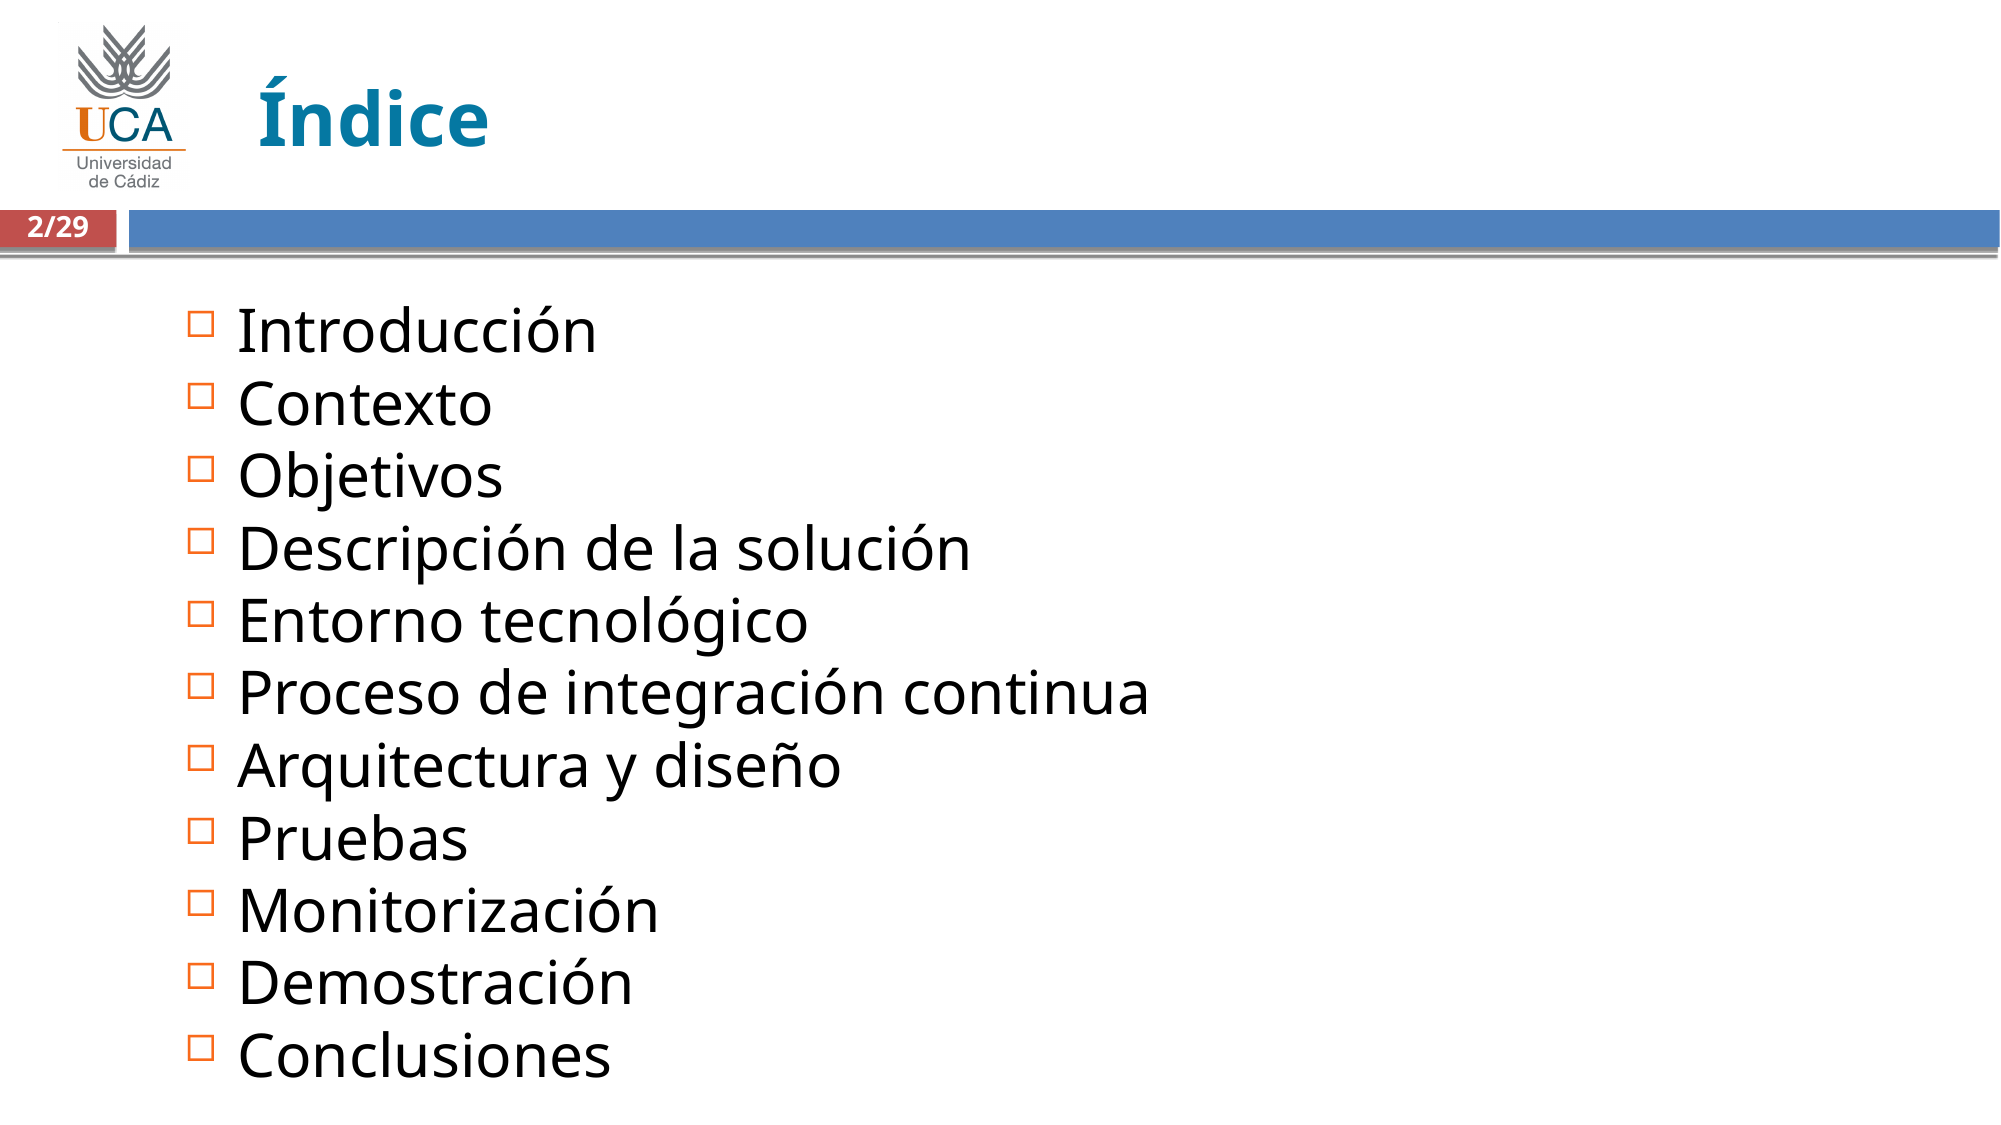

Índice
Introducción
Contexto
Objetivos
Descripción de la solución
Entorno tecnológico
Proceso de integración continua
Arquitectura y diseño
Pruebas
Monitorización
Demostración
Conclusiones